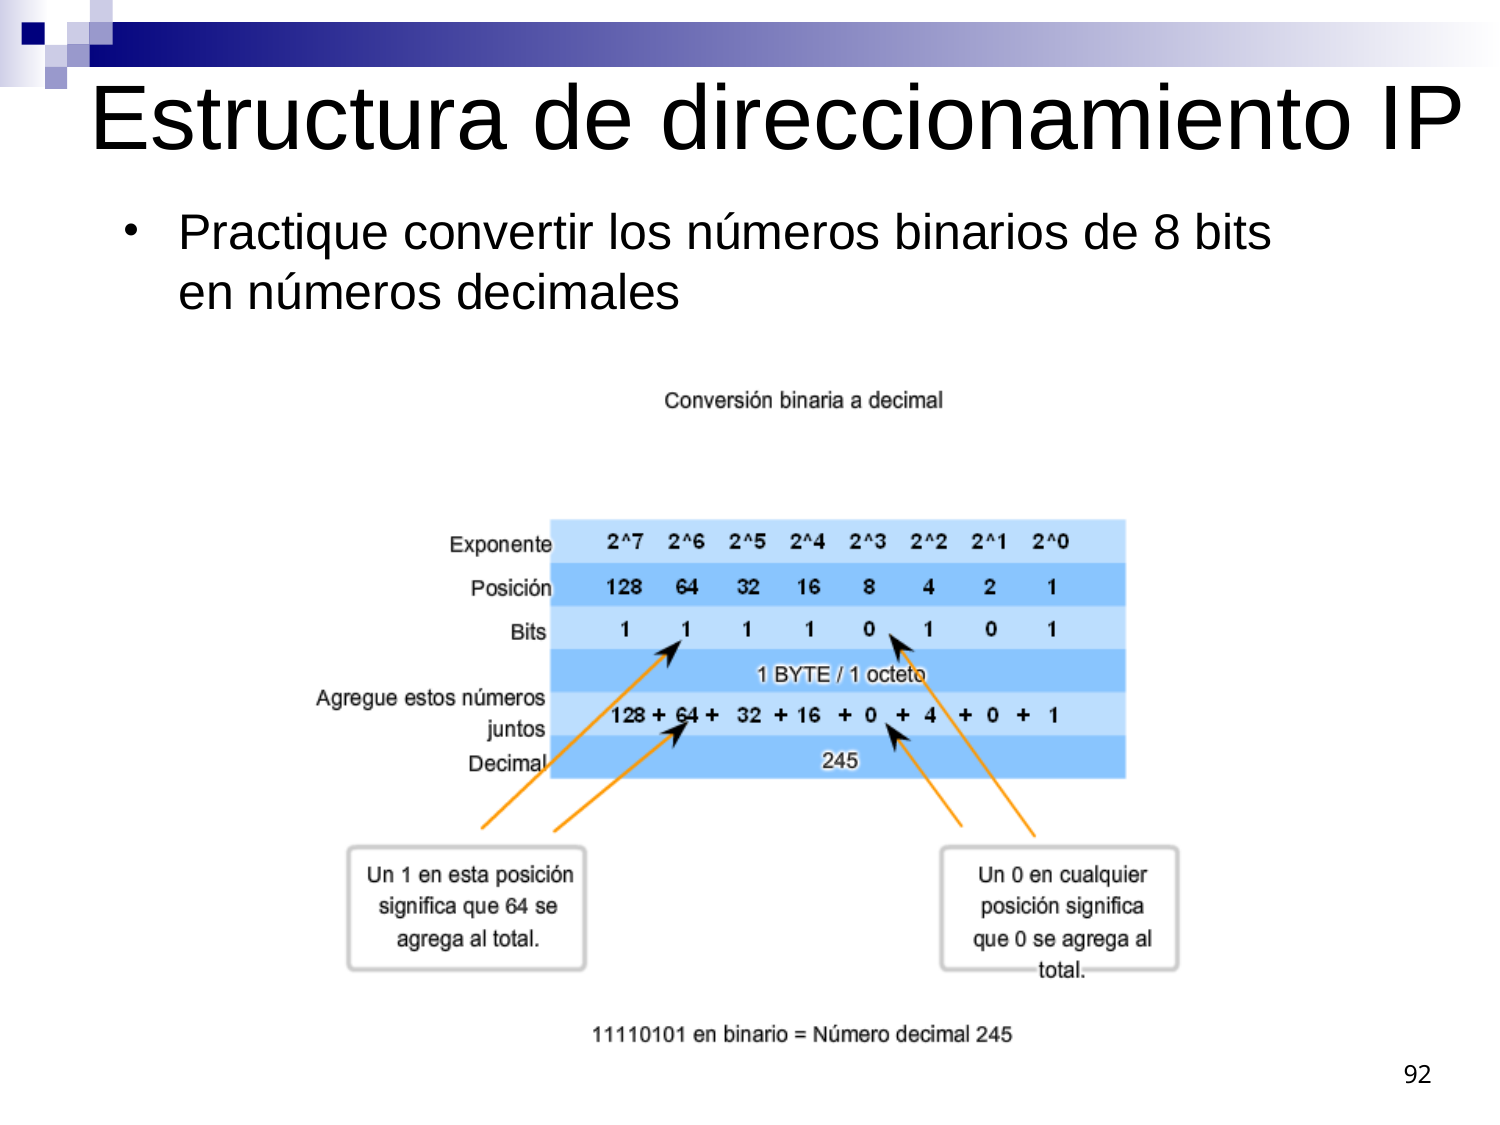

Estructura de direccionamiento IP
Practique convertir los números binarios de 8 bits en números decimales